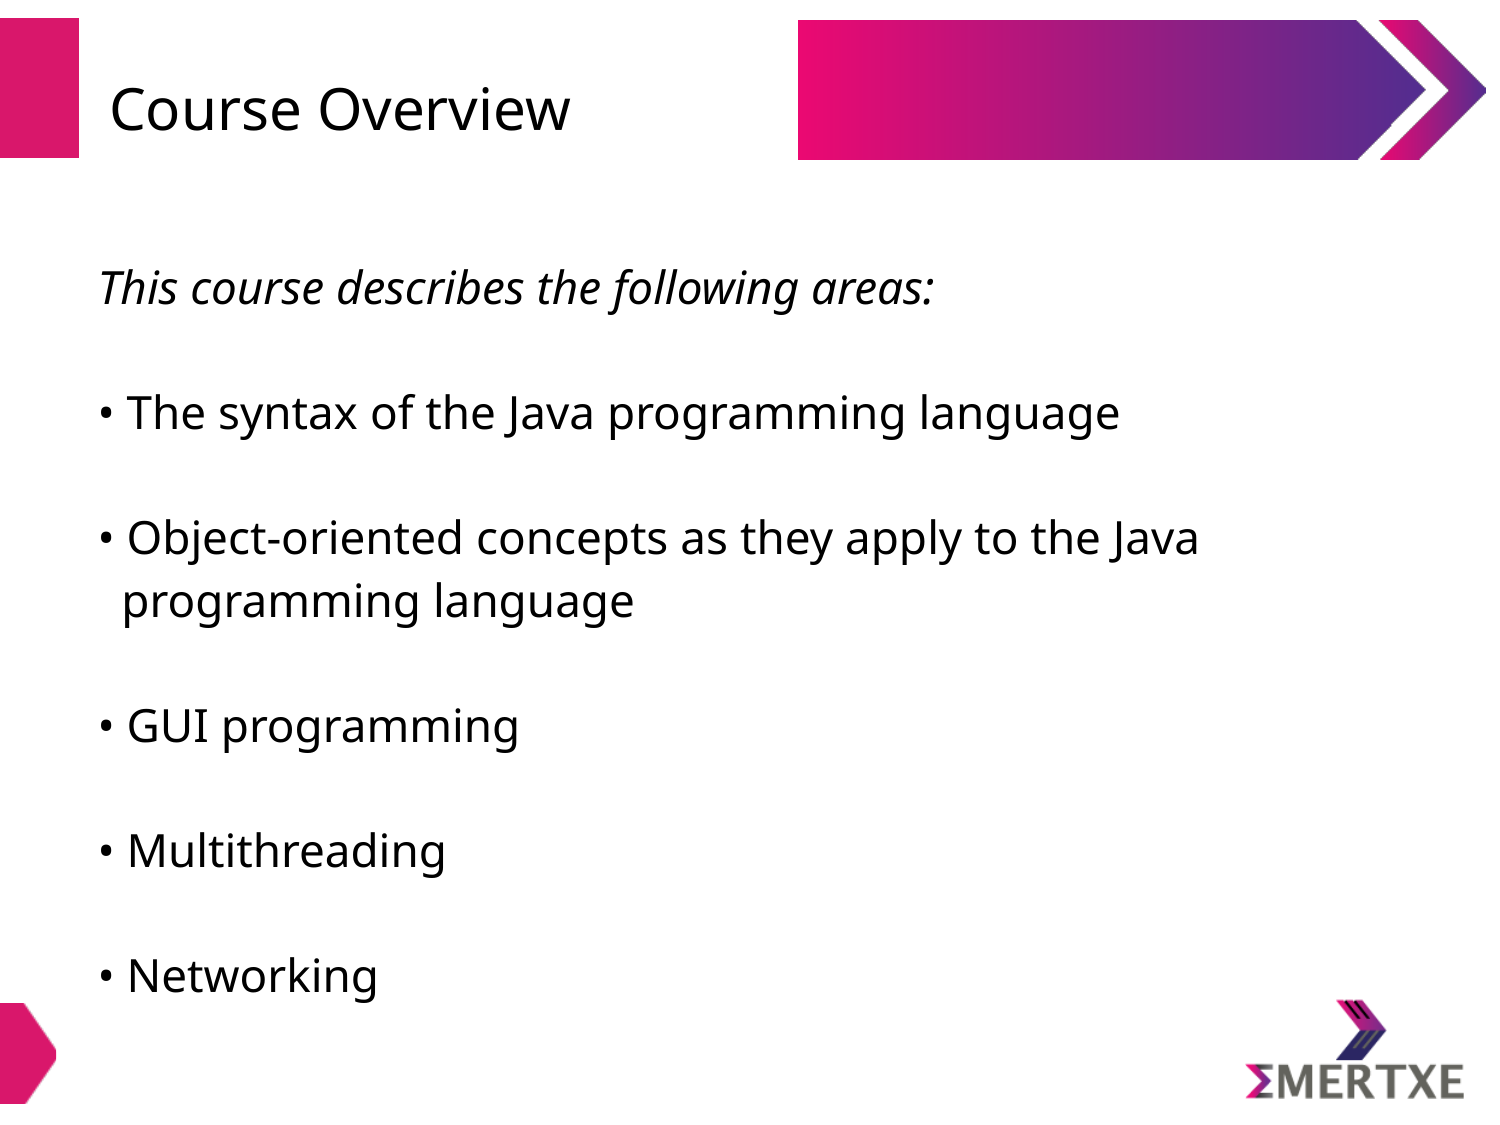

Course Overview
This course describes the following areas:
• The syntax of the Java programming language
• Object-oriented concepts as they apply to the Java
 programming language
• GUI programming
• Multithreading
• Networking